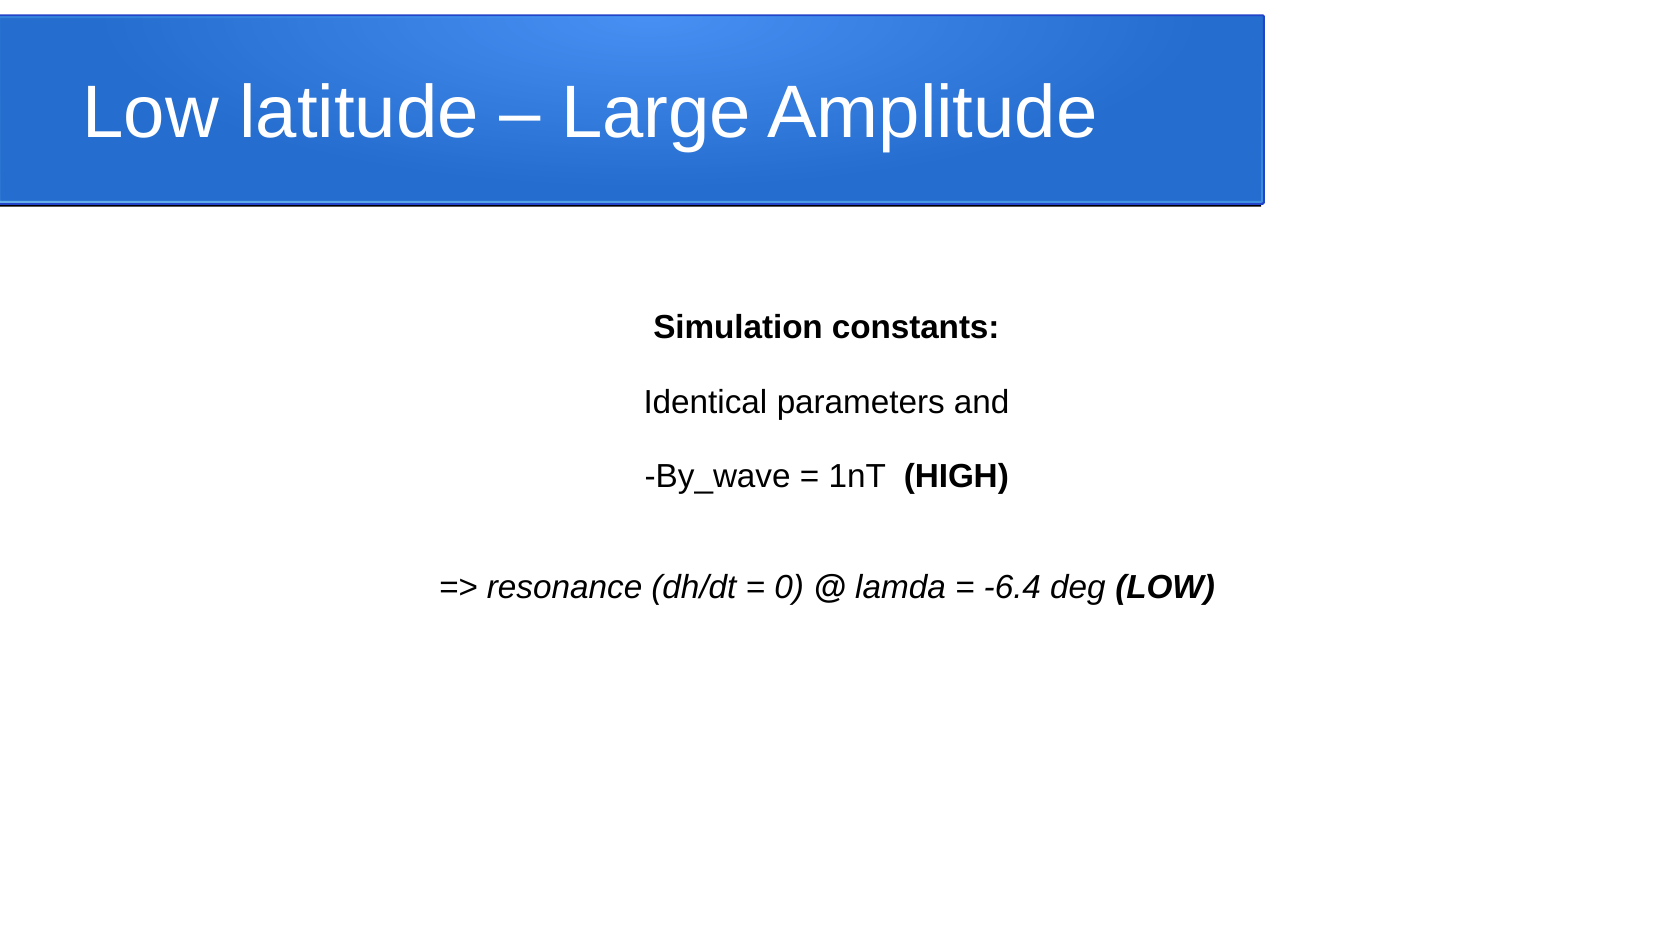

# Low latitude – Large Amplitude
Simulation constants:
Identical parameters and
-By_wave = 1nT (HIGH)
=> resonance (dh/dt = 0) @ lamda = -6.4 deg (LOW)